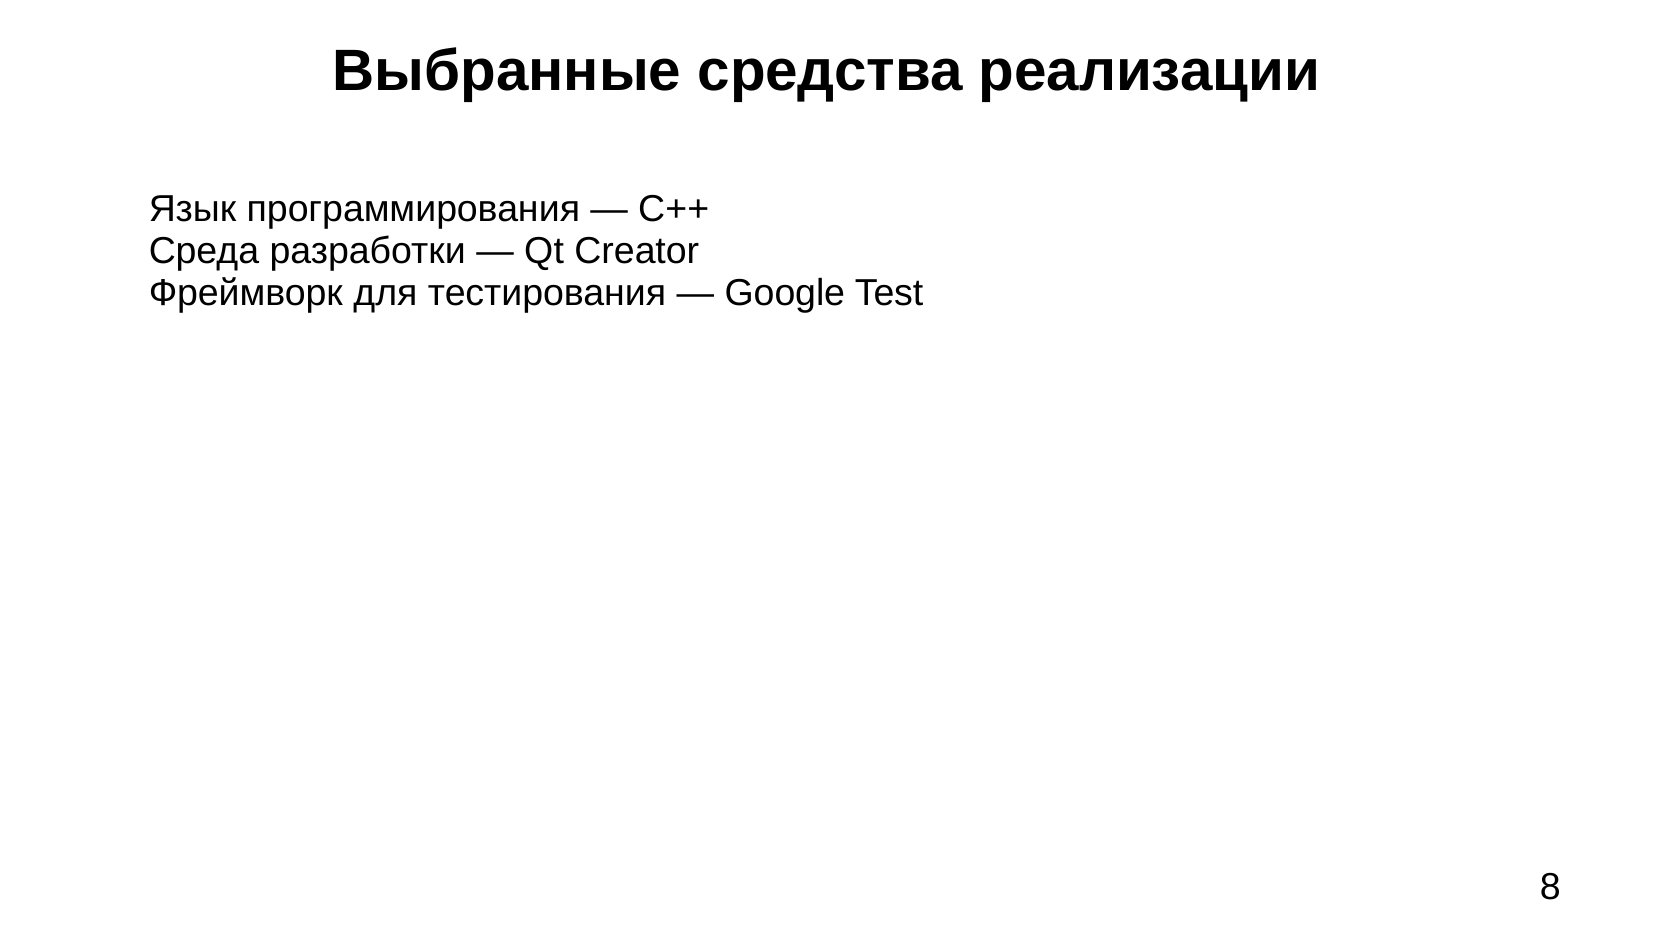

# Выбранные средства реализации
Язык программирования — C++
Среда разработки — Qt Creator
Фреймворк для тестирования — Google Test